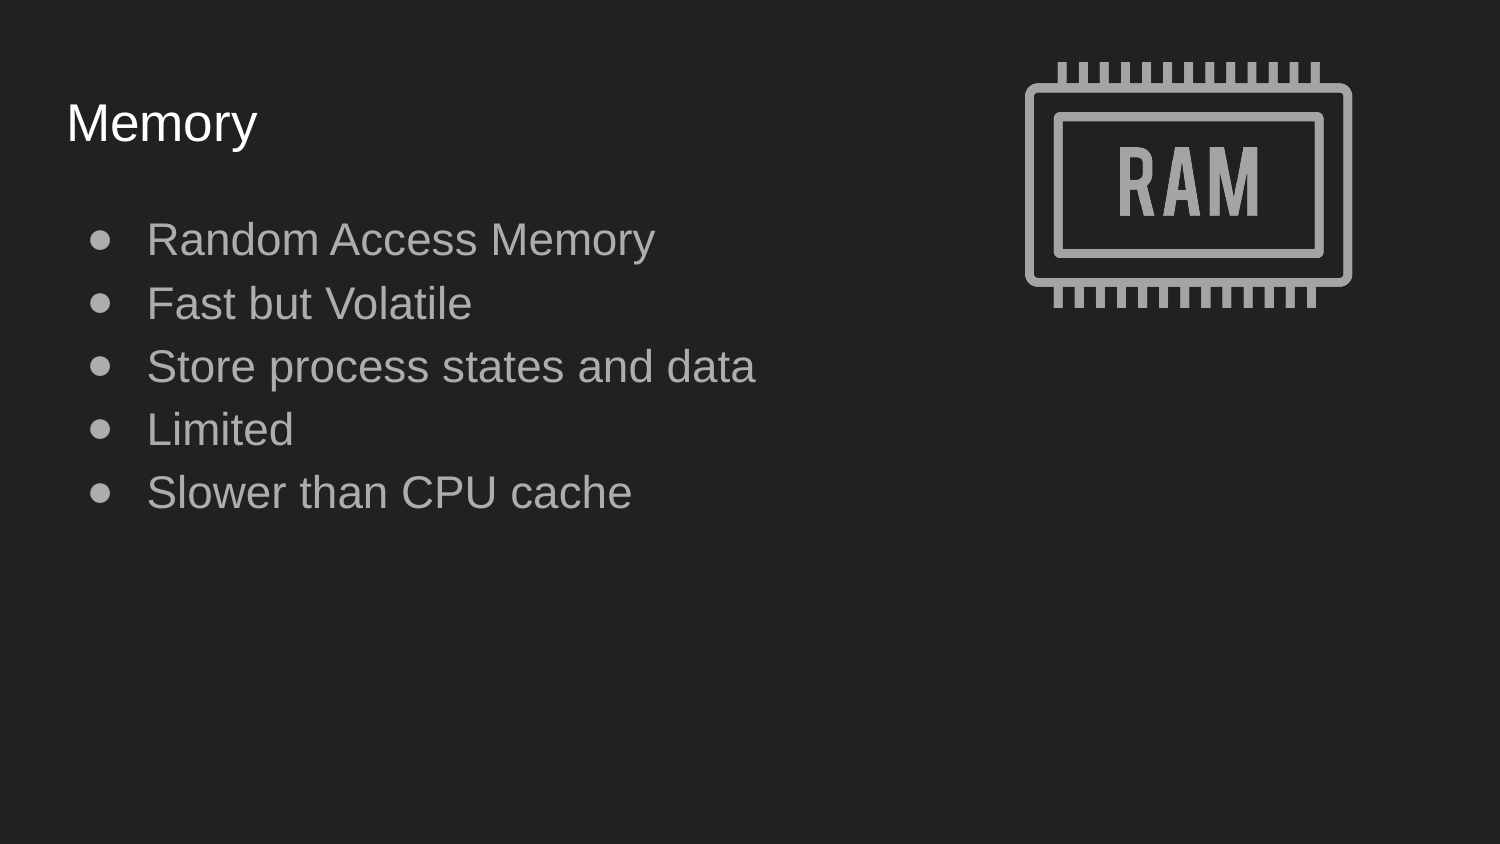

# Memory
Random Access Memory
Fast but Volatile
Store process states and data
Limited
Slower than CPU cache